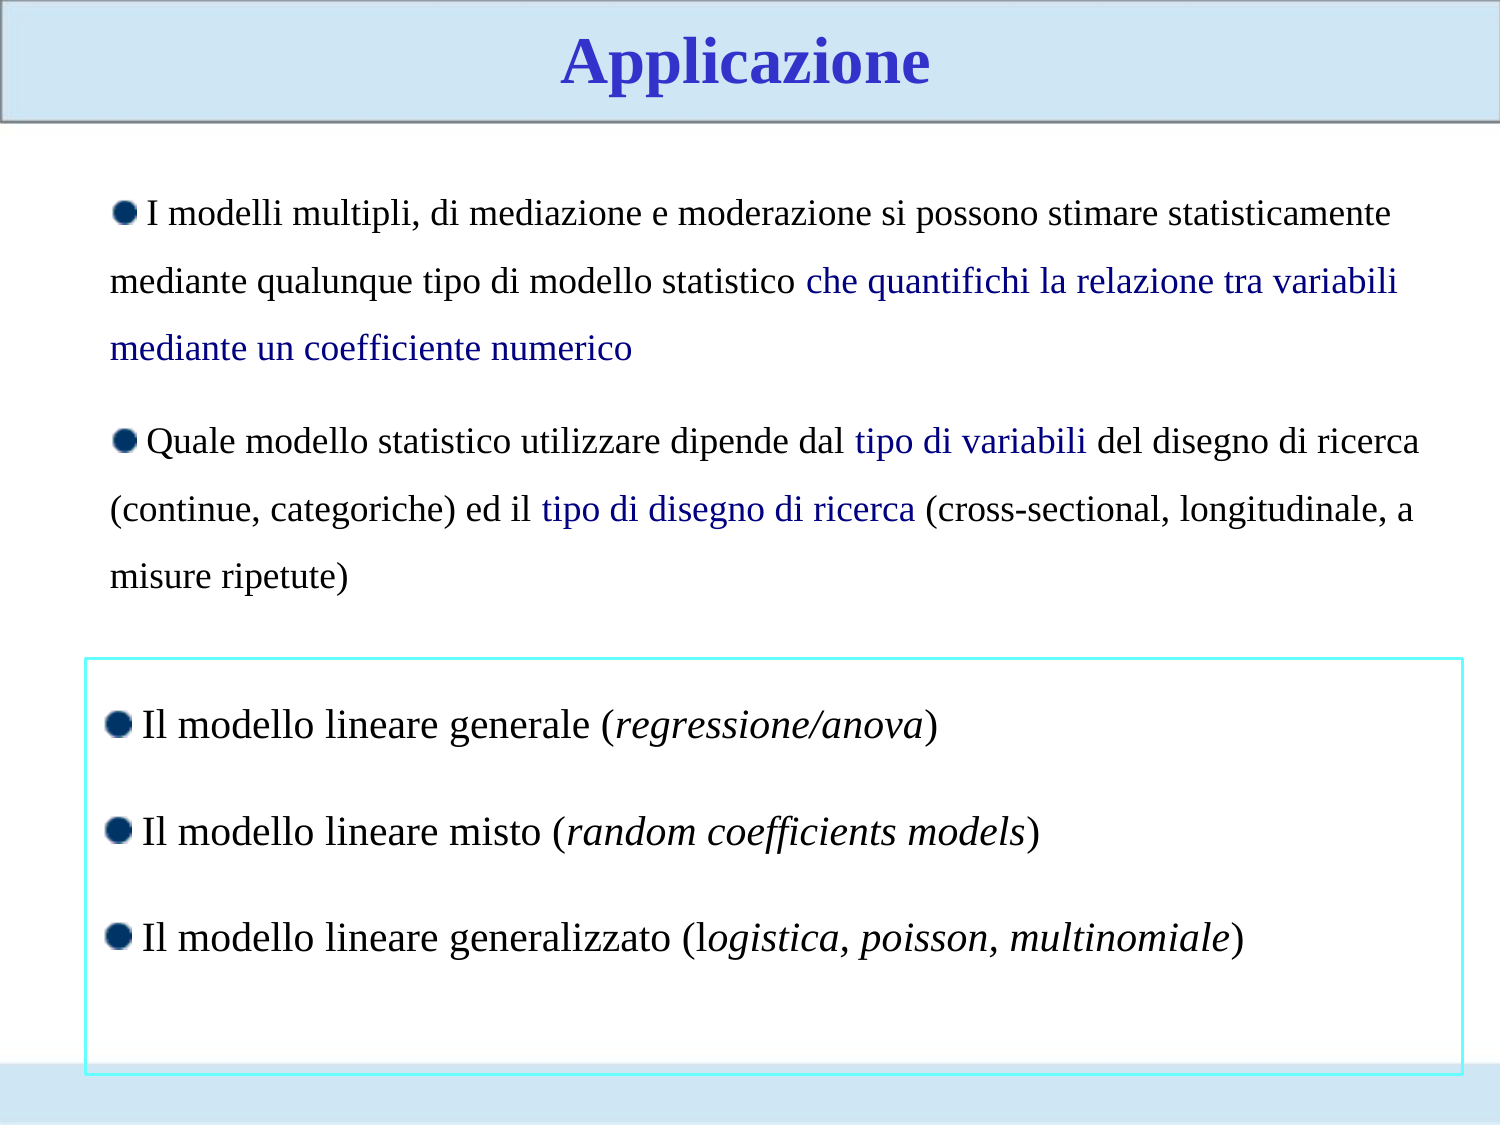

# Applicazione
 I modelli multipli, di mediazione e moderazione si possono stimare statisticamente mediante qualunque tipo di modello statistico che quantifichi la relazione tra variabili mediante un coefficiente numerico
 Quale modello statistico utilizzare dipende dal tipo di variabili del disegno di ricerca (continue, categoriche) ed il tipo di disegno di ricerca (cross-sectional, longitudinale, a misure ripetute)
 Il modello lineare generale (regressione/anova)
 Il modello lineare misto (random coefficients models)
 Il modello lineare generalizzato (logistica, poisson, multinomiale)
44